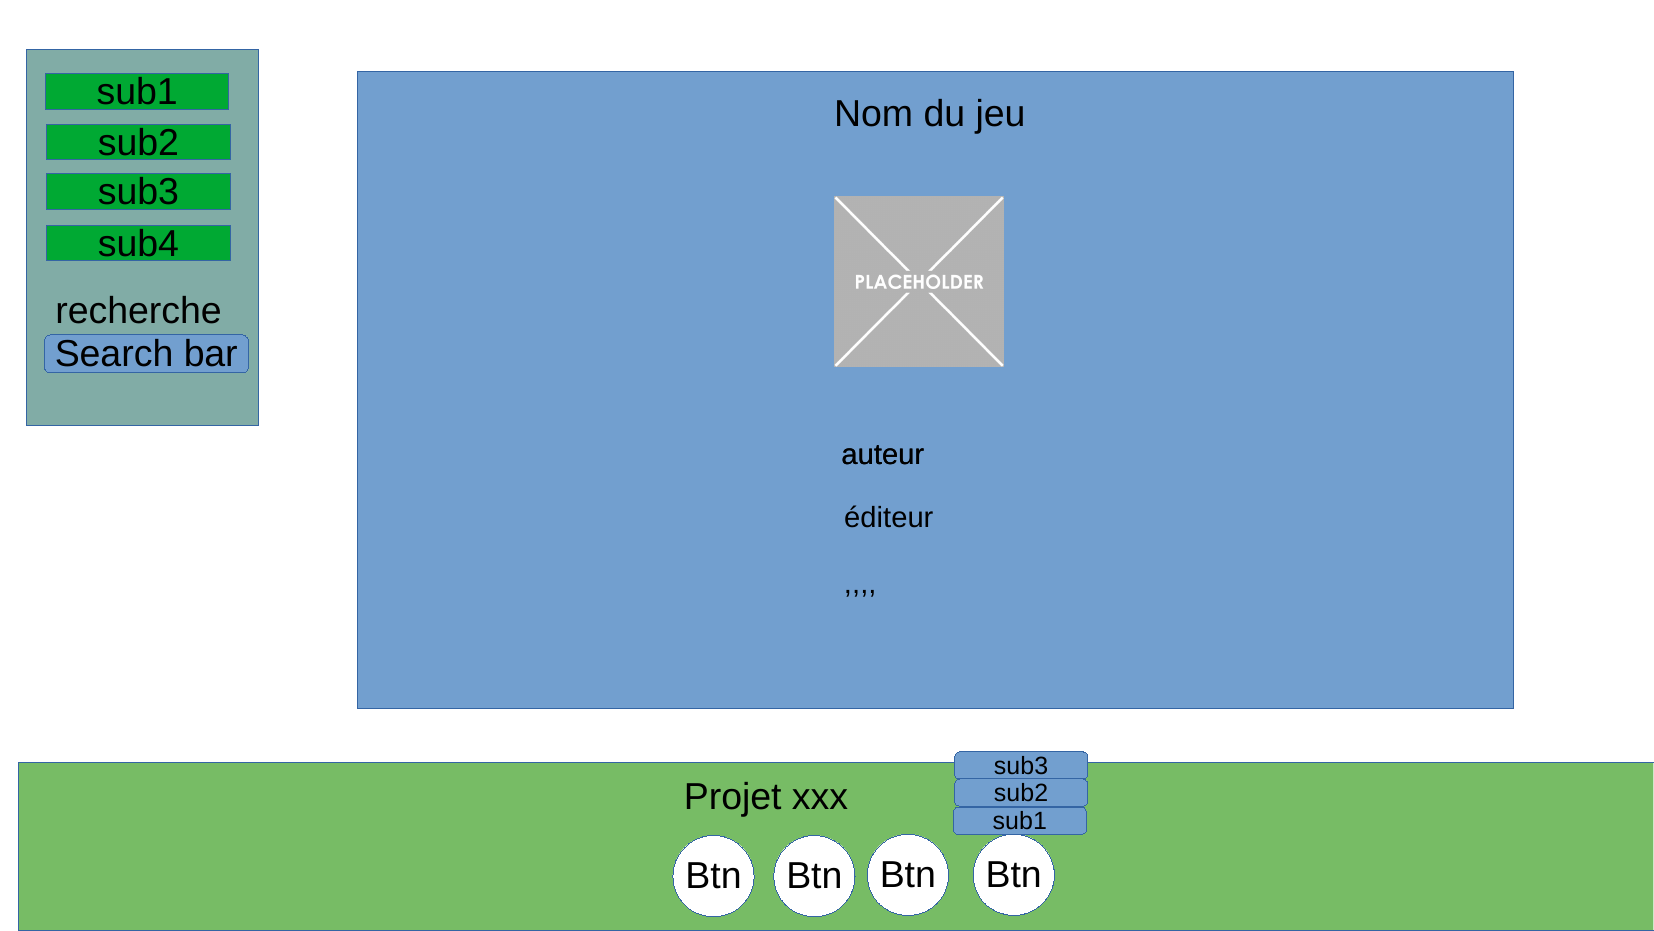

sub1
Nom du jeu
sub2
sub3
sub4
recherche
Search bar
auteur
auteur
éditeur
,,,,
sub3
Projet xxx
sub2
sub1
B
Btn
B
Btn
B
Btn
B
Btn